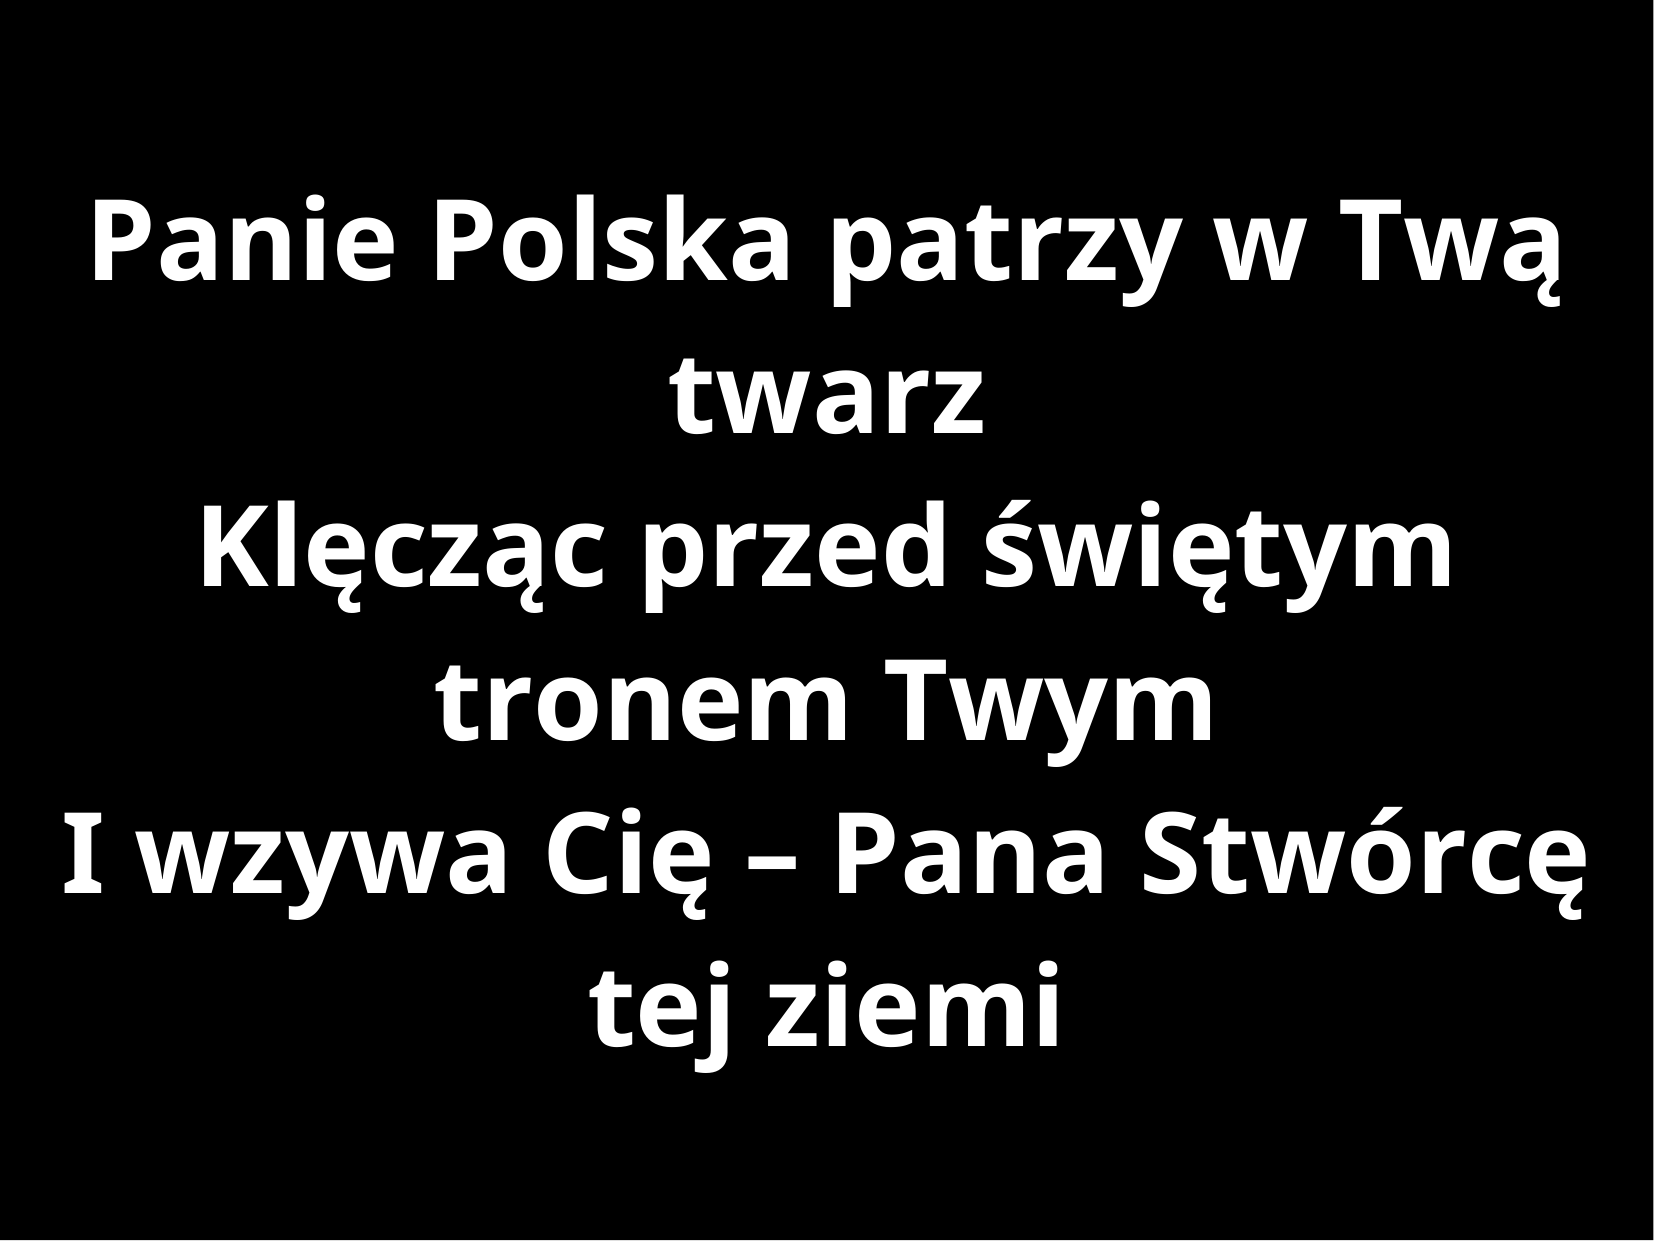

# Panie Polska patrzy w Twą twarz Klęcząc przed świętym tronem Twym I wzywa Cię – Pana Stwórcę tej ziemi